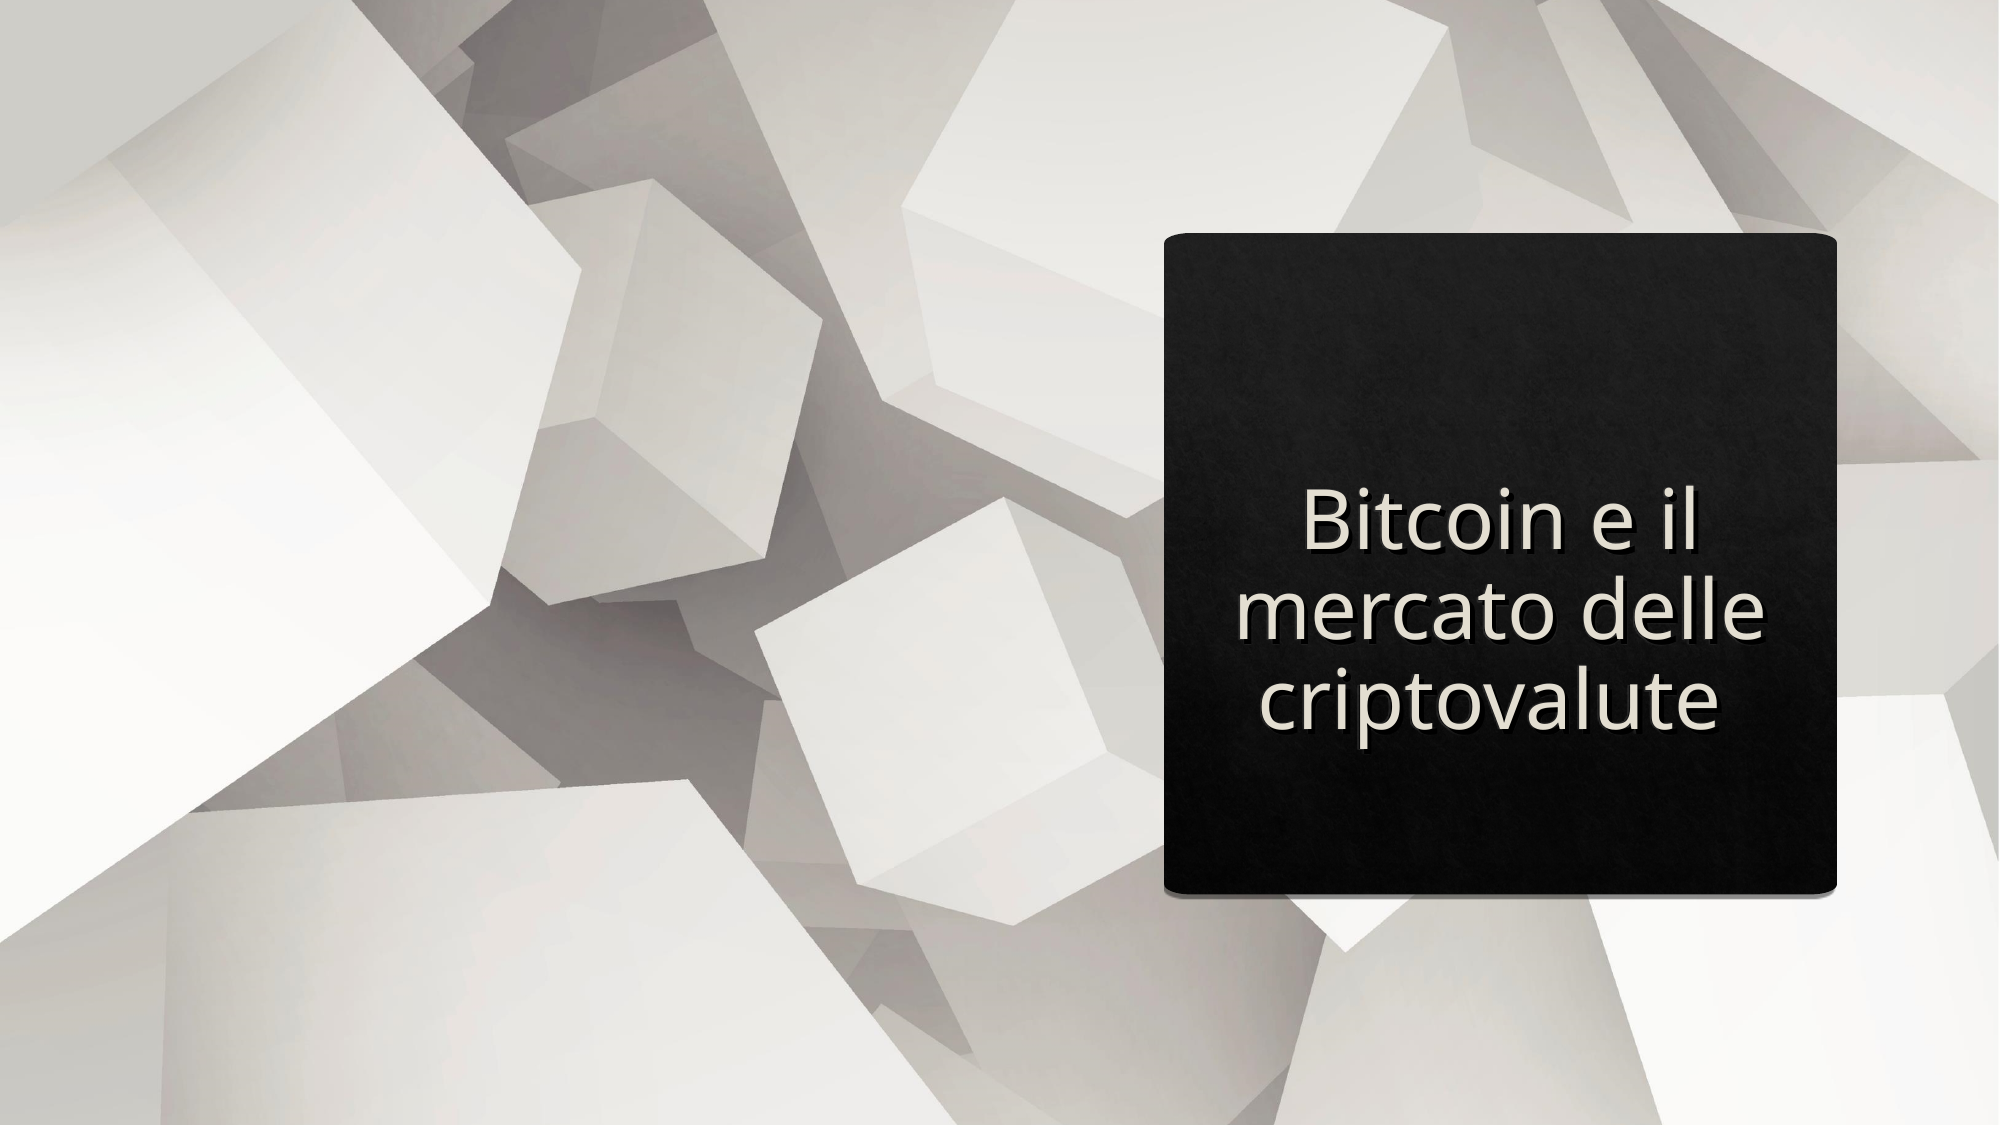

# Bitcoin e il mercato delle criptovalute